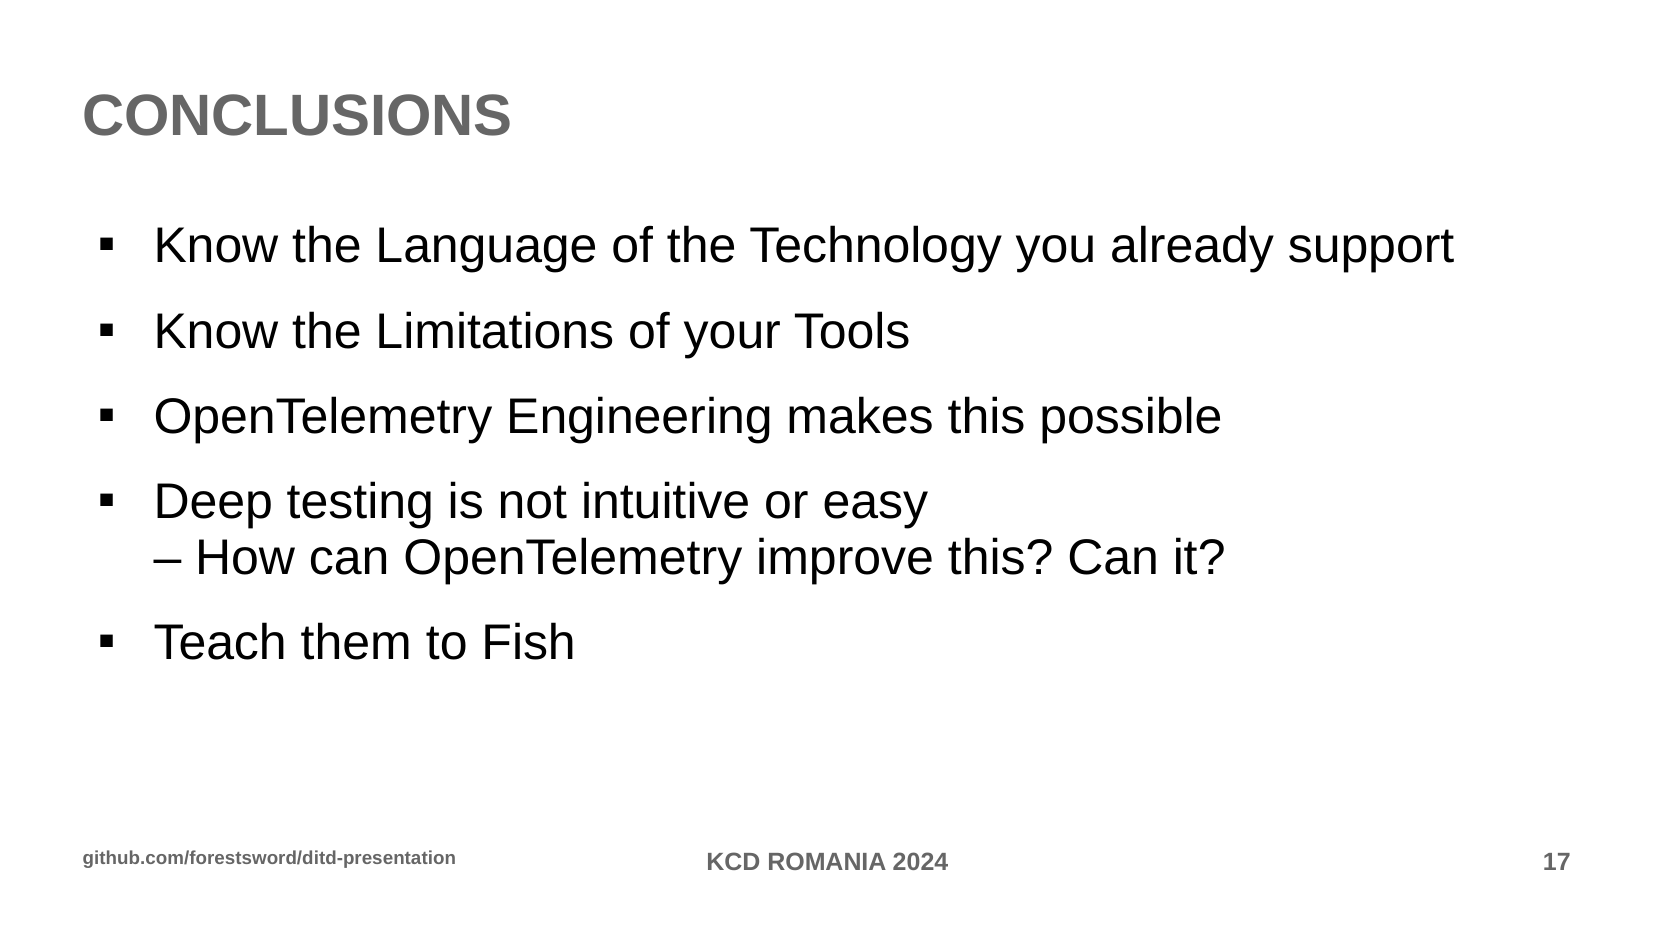

# CONCLUSIONS
Know the Language of the Technology you already support
Know the Limitations of your Tools
OpenTelemetry Engineering makes this possible
Deep testing is not intuitive or easy
– How can OpenTelemetry improve this? Can it?
Teach them to Fish
github.com/forestsword/ditd-presentation
KCD ROMANIA 2024
17